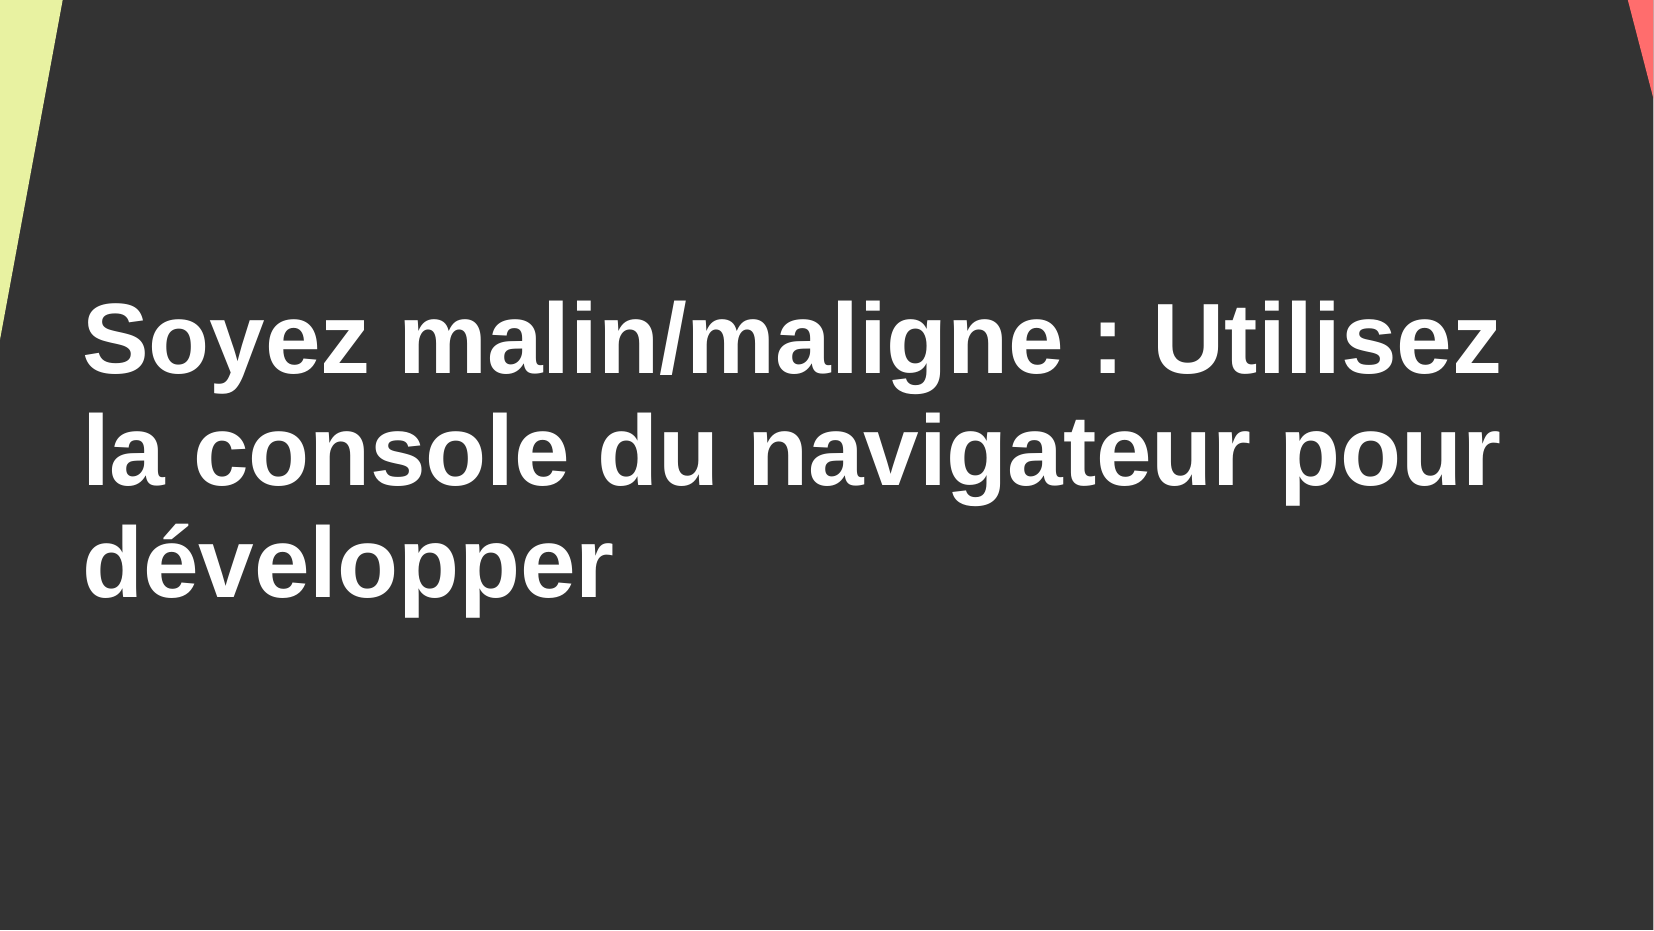

# Soyez malin/maligne : Utilisez la console du navigateur pour développer